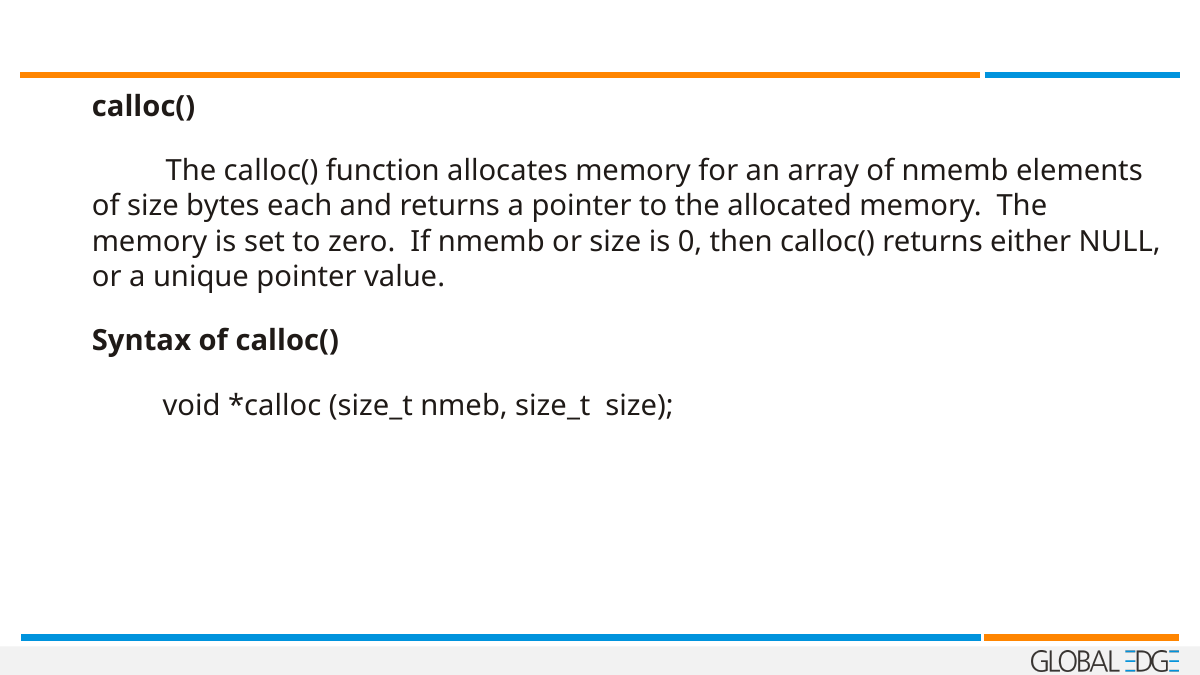

# calloc()
 	The calloc() function allocates memory for an array of nmemb elements of size bytes each and returns a pointer to the allocated memory. The memory is set to zero. If nmemb or size is 0, then calloc() returns either NULL, or a unique pointer value.
Syntax of calloc()
void *calloc (size_t nmeb, size_t size);